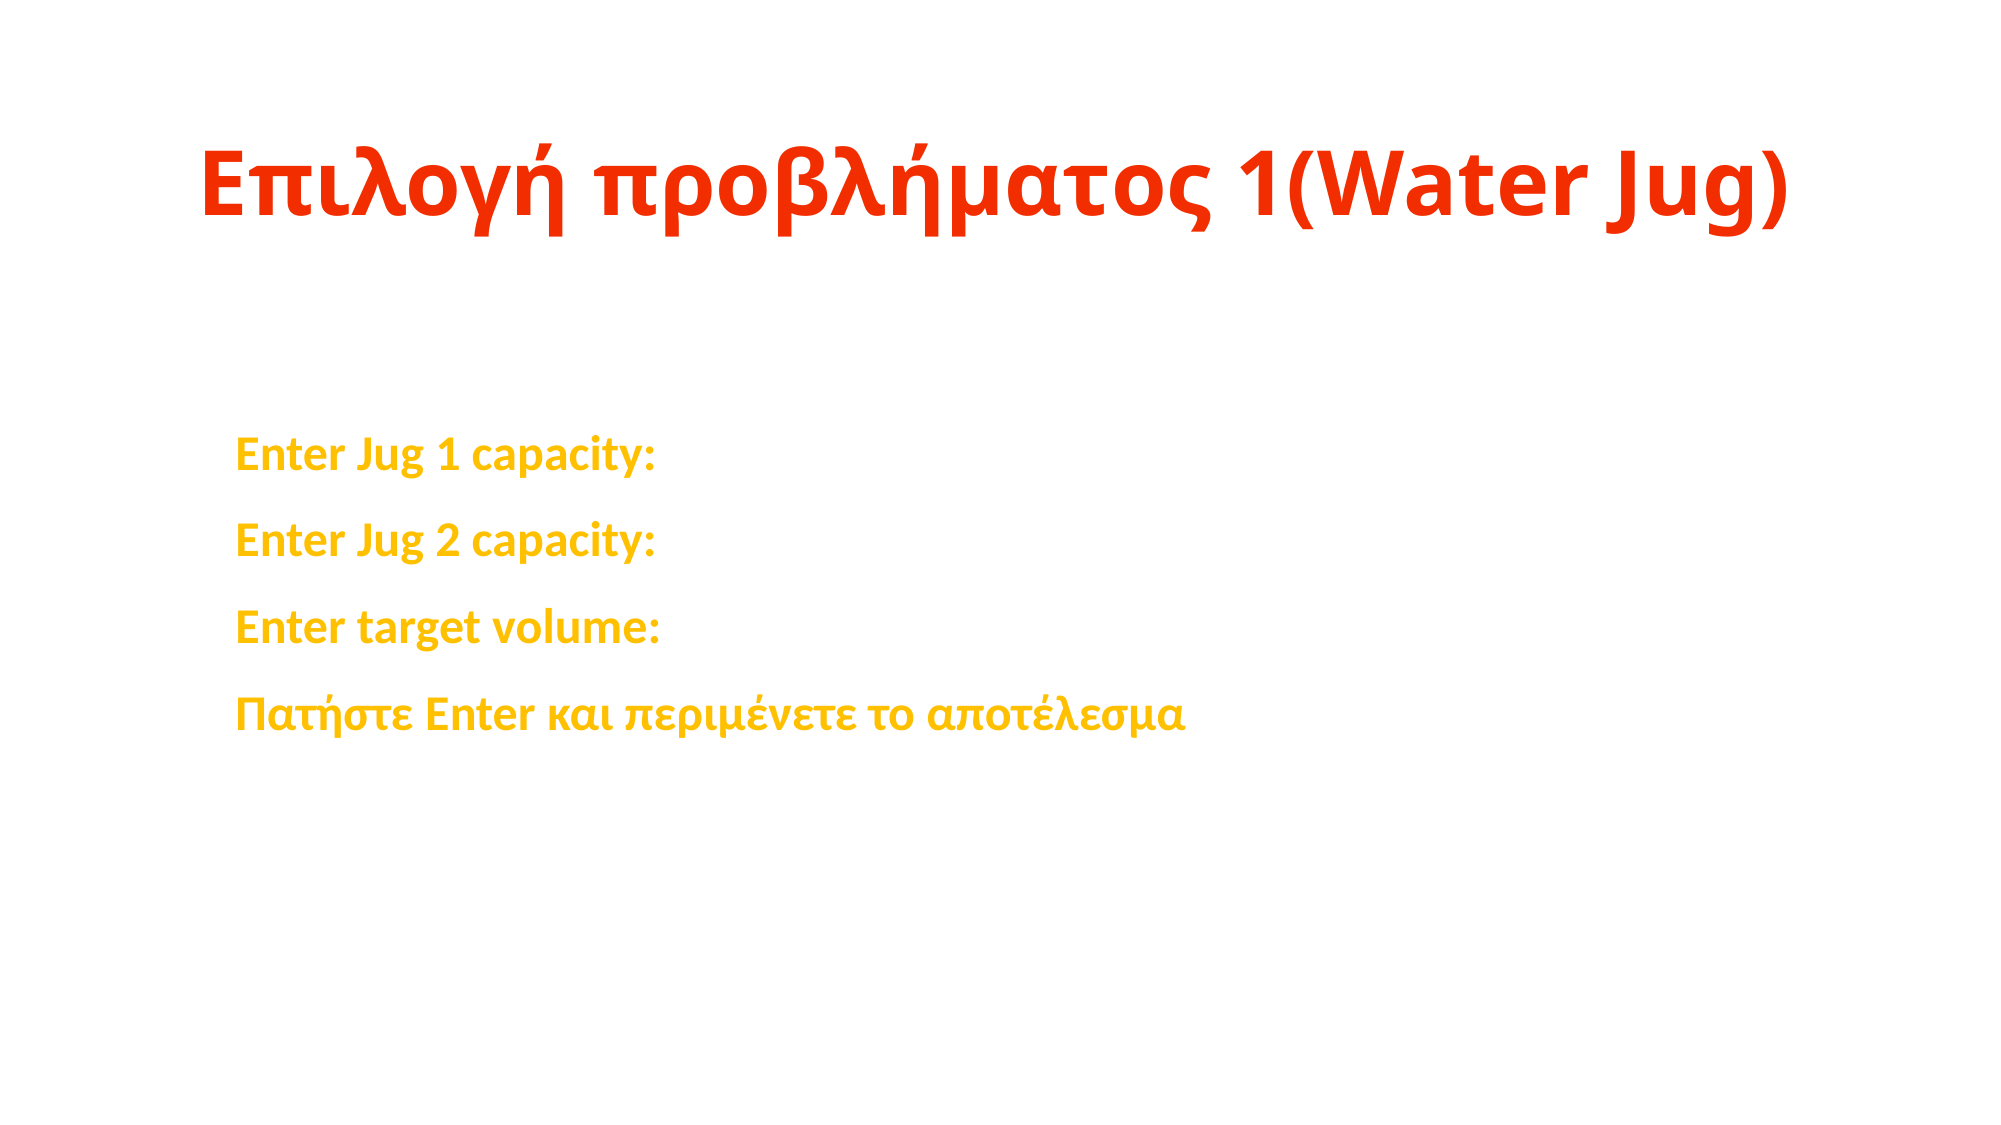

# Επιλογή προβλήματος 1(Water Jug)
Enter Jug 1 capacity:
Enter Jug 2 capacity:
Enter target volume:
Πατήστε Enter και περιμένετε το αποτέλεσμα